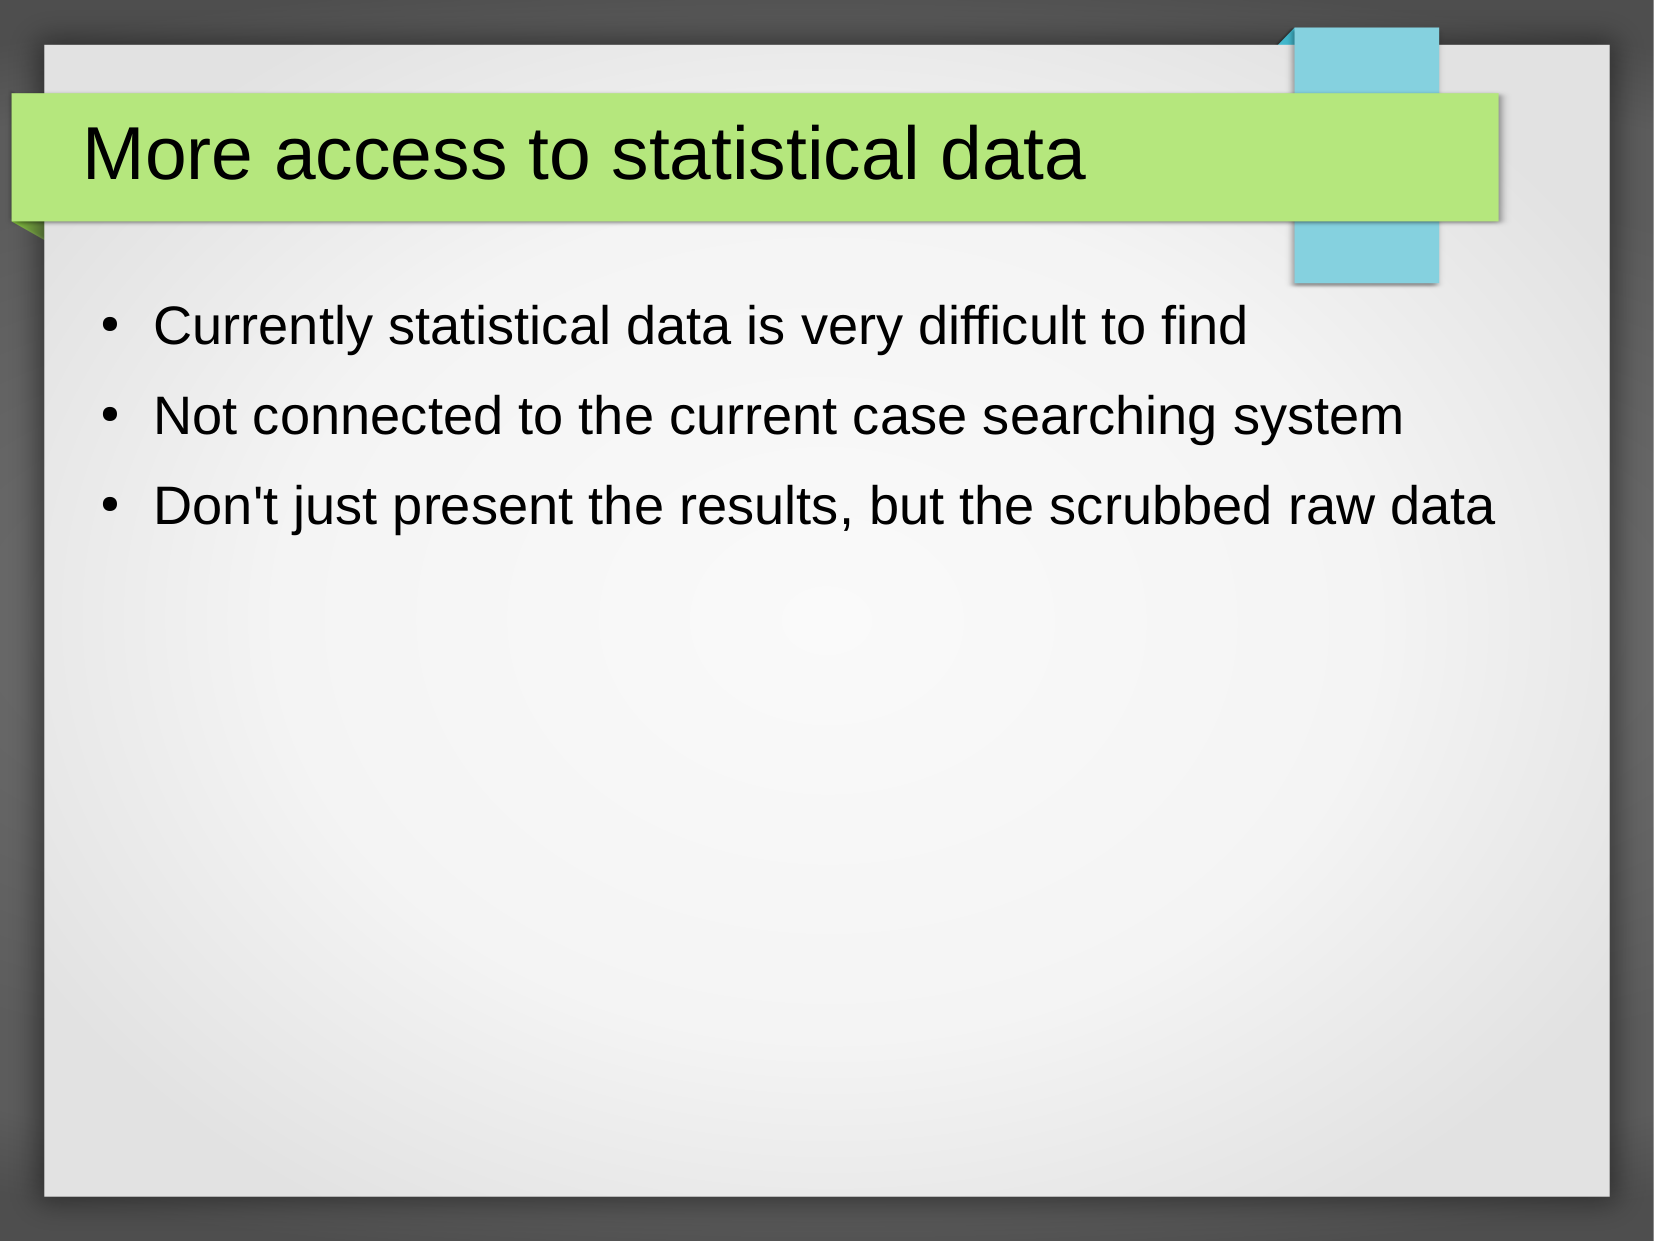

# More access to statistical data
Currently statistical data is very difficult to find
Not connected to the current case searching system
Don't just present the results, but the scrubbed raw data